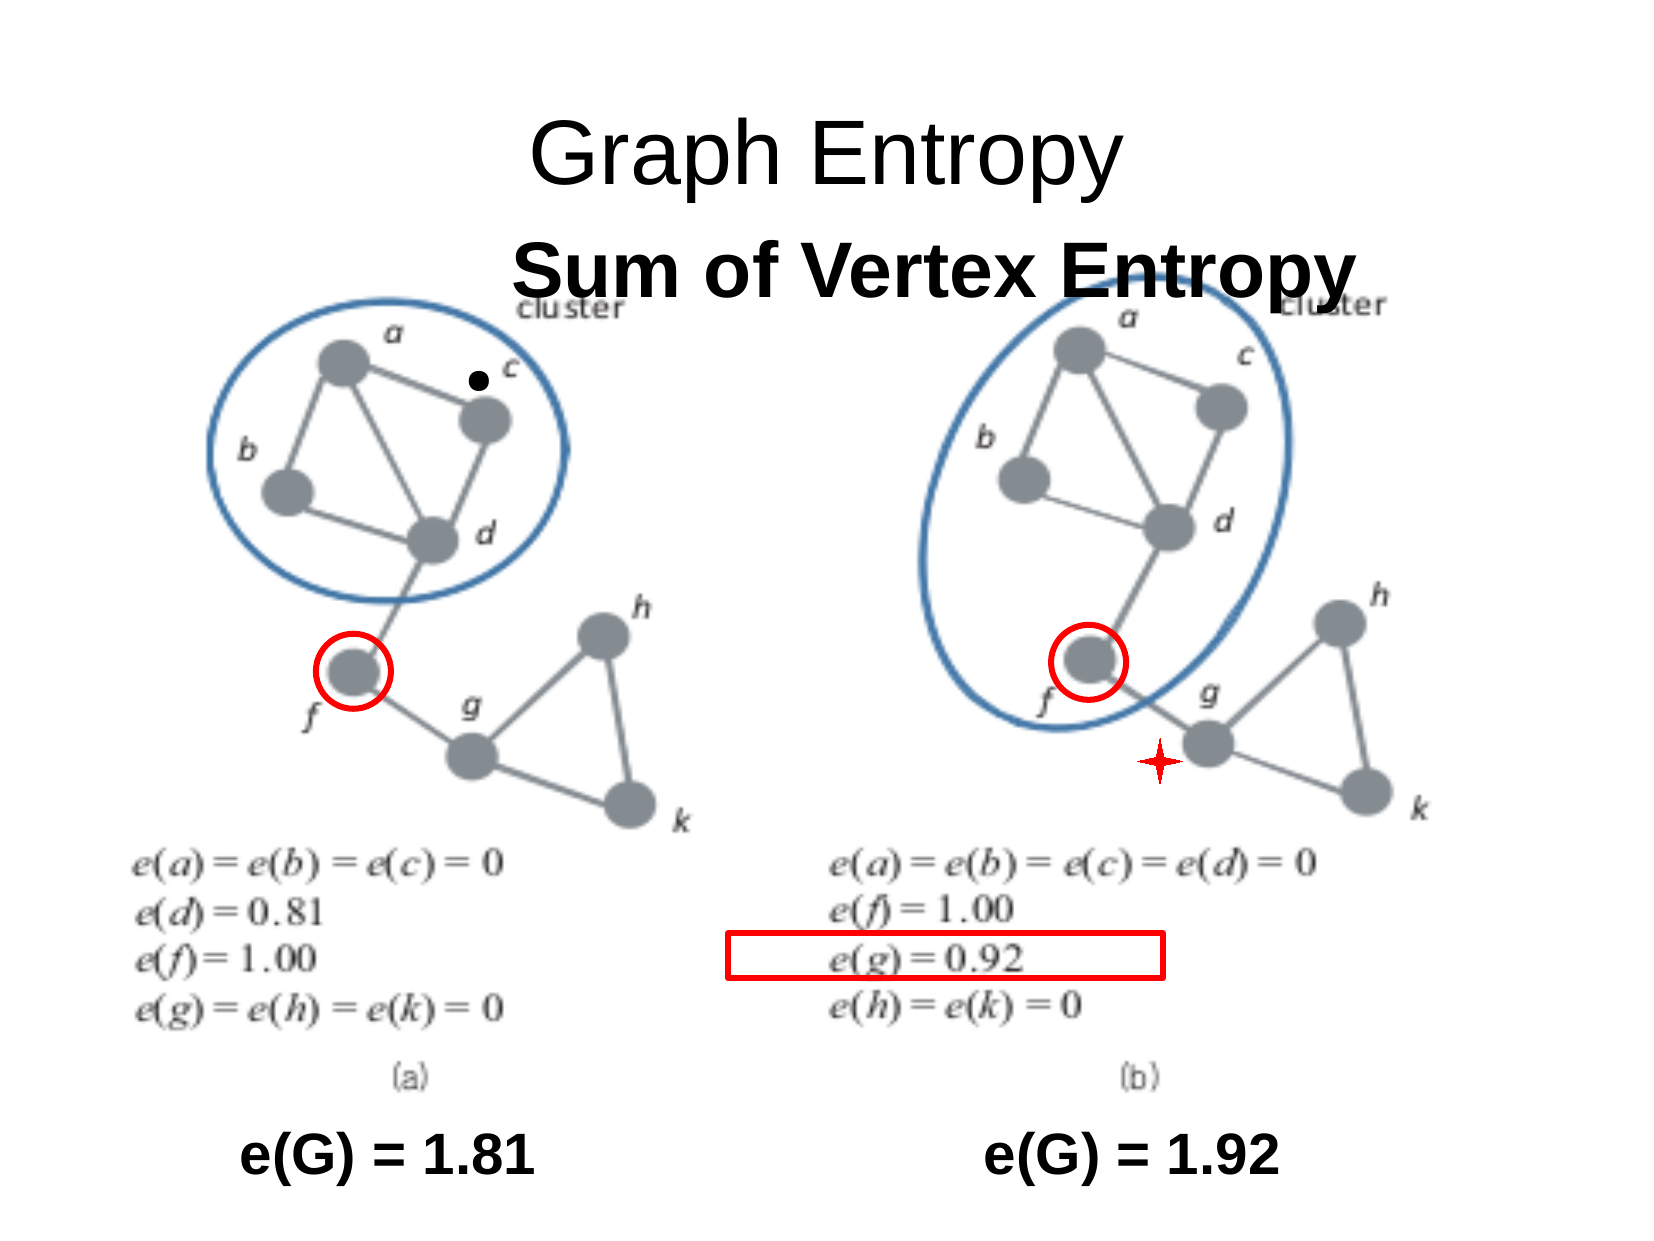

# Graph Entropy
Sum of Vertex Entropy
e(G) = 1.81
e(G) = 1.92